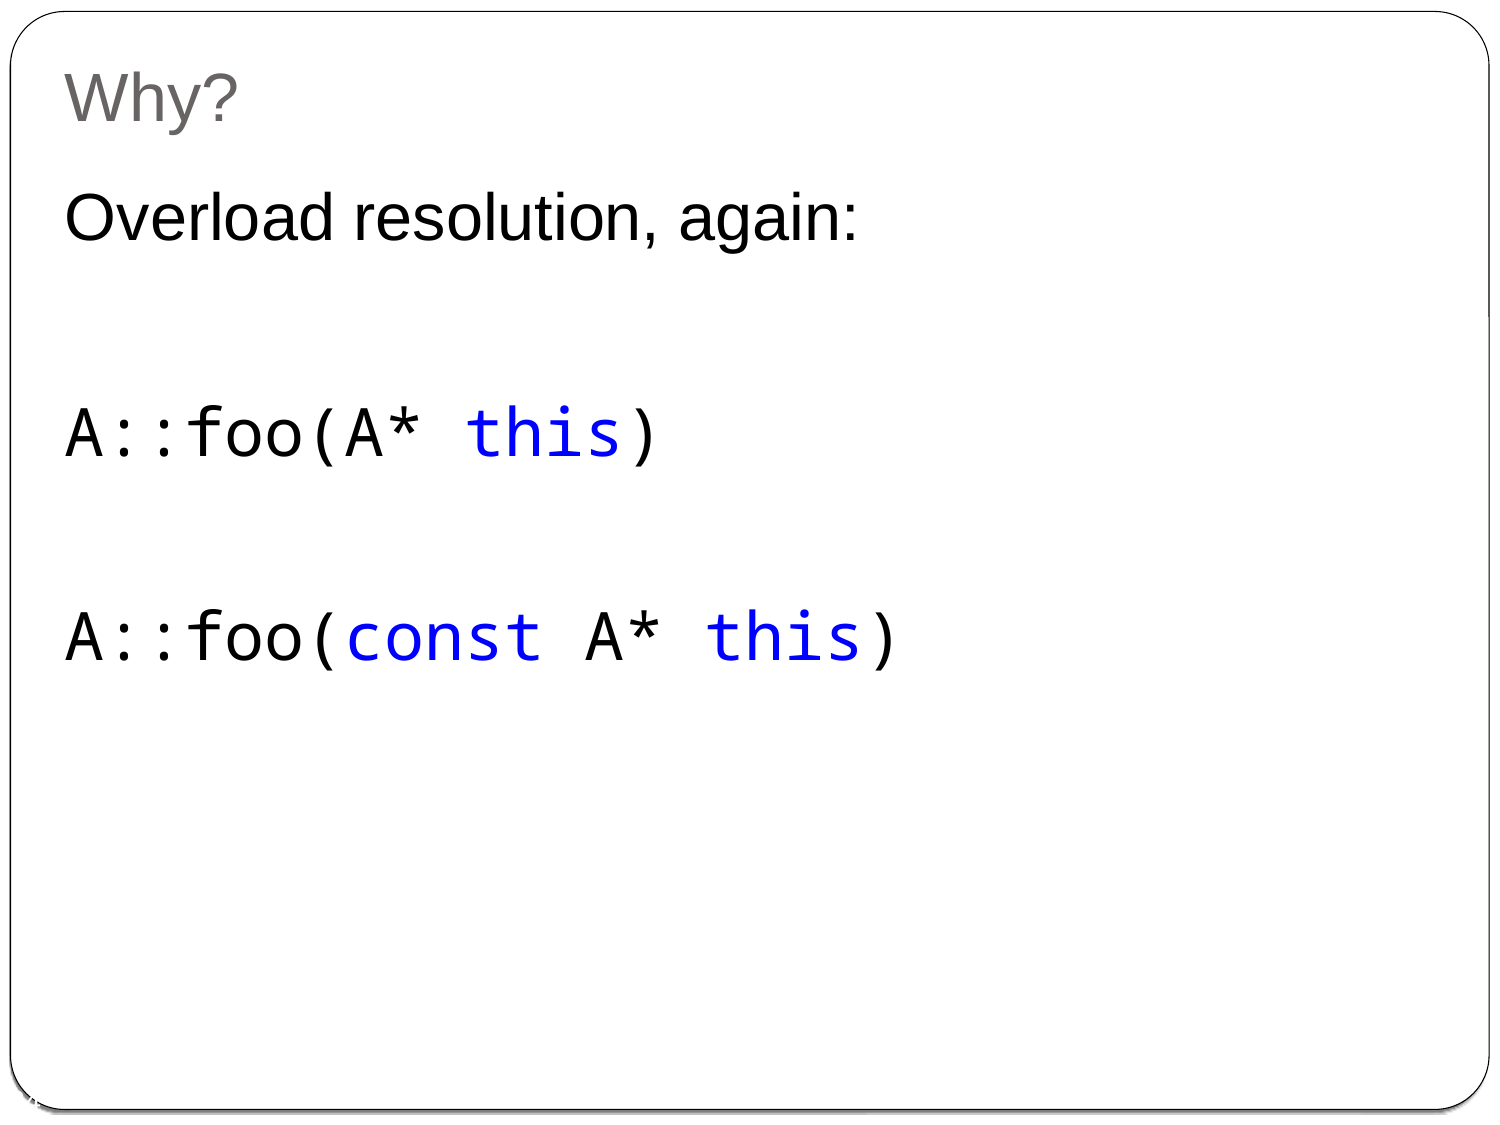

# Why?
Overload resolution, again:
A::foo(A* this)
A::foo(const A* this)